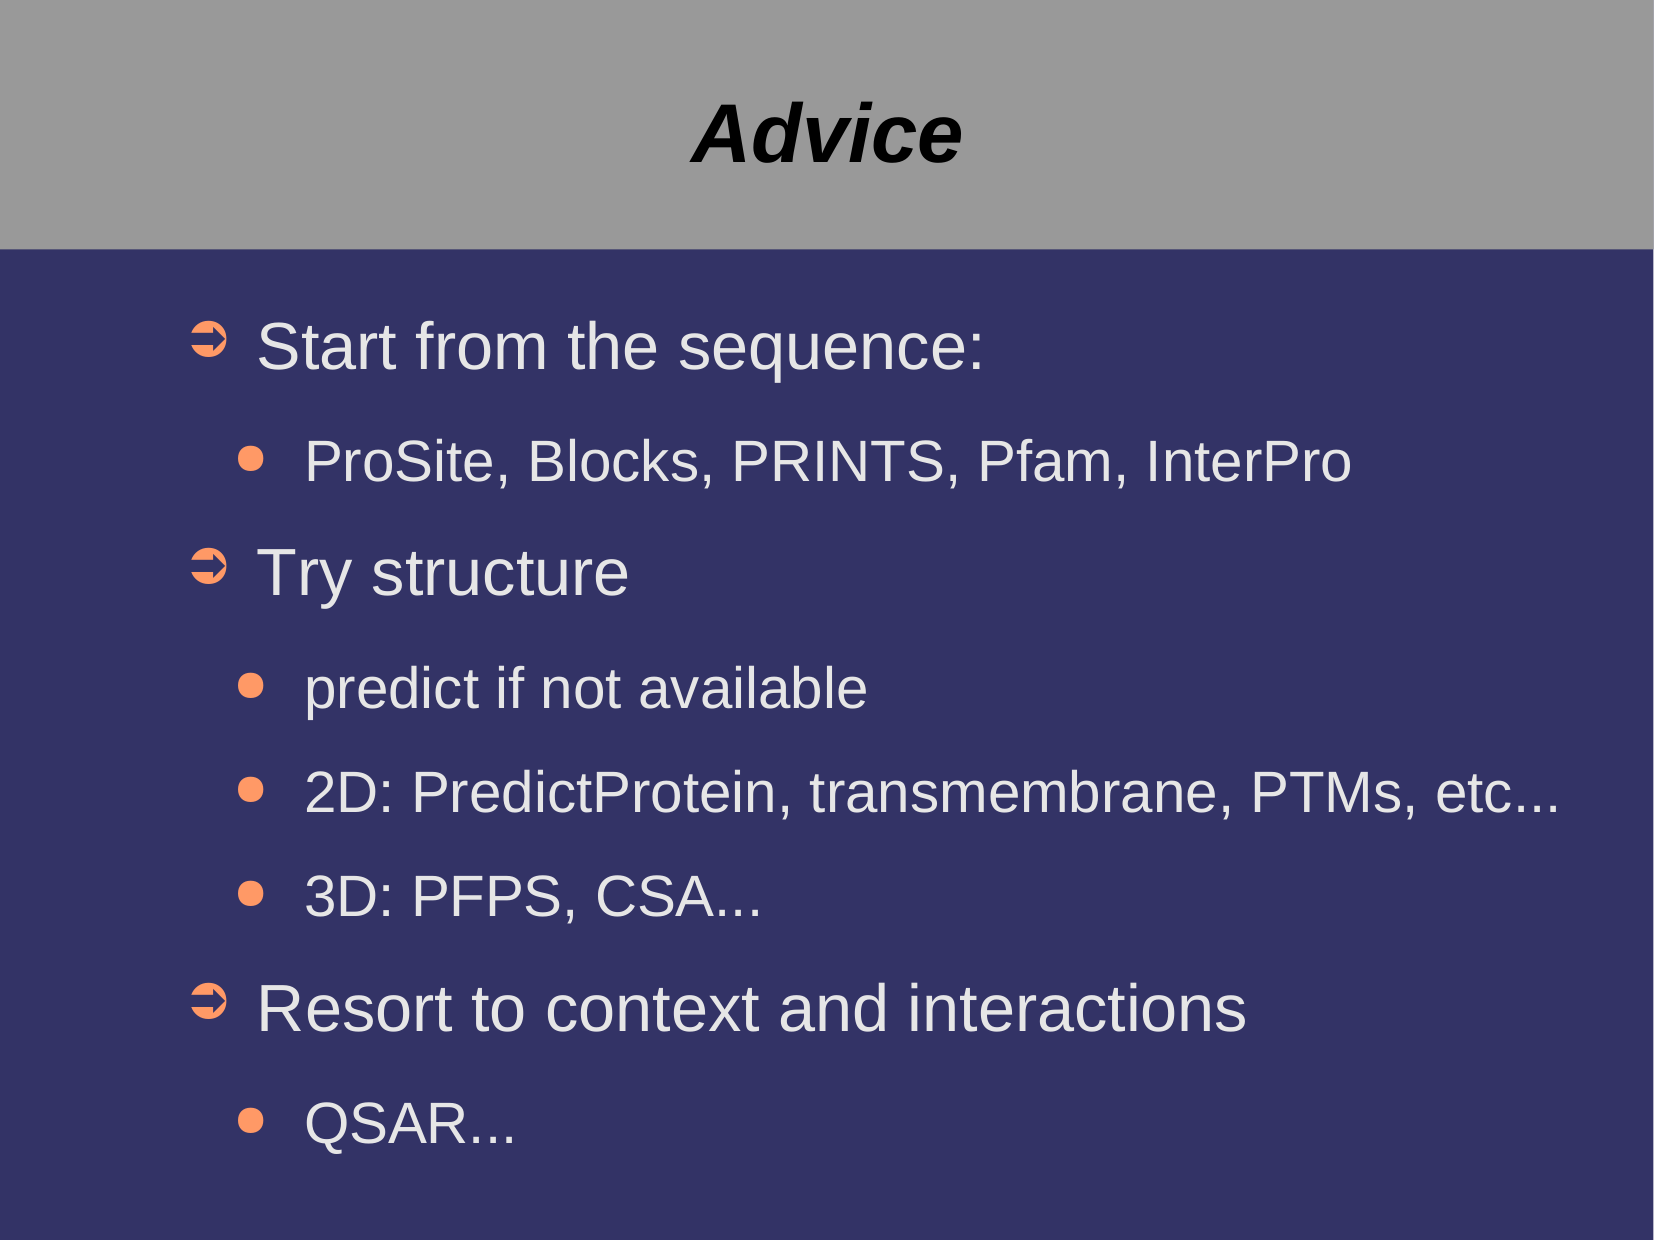

# Advice
Start from the sequence:
ProSite, Blocks, PRINTS, Pfam, InterPro
Try structure
predict if not available
2D: PredictProtein, transmembrane, PTMs, etc...
3D: PFPS, CSA...
Resort to context and interactions
QSAR...